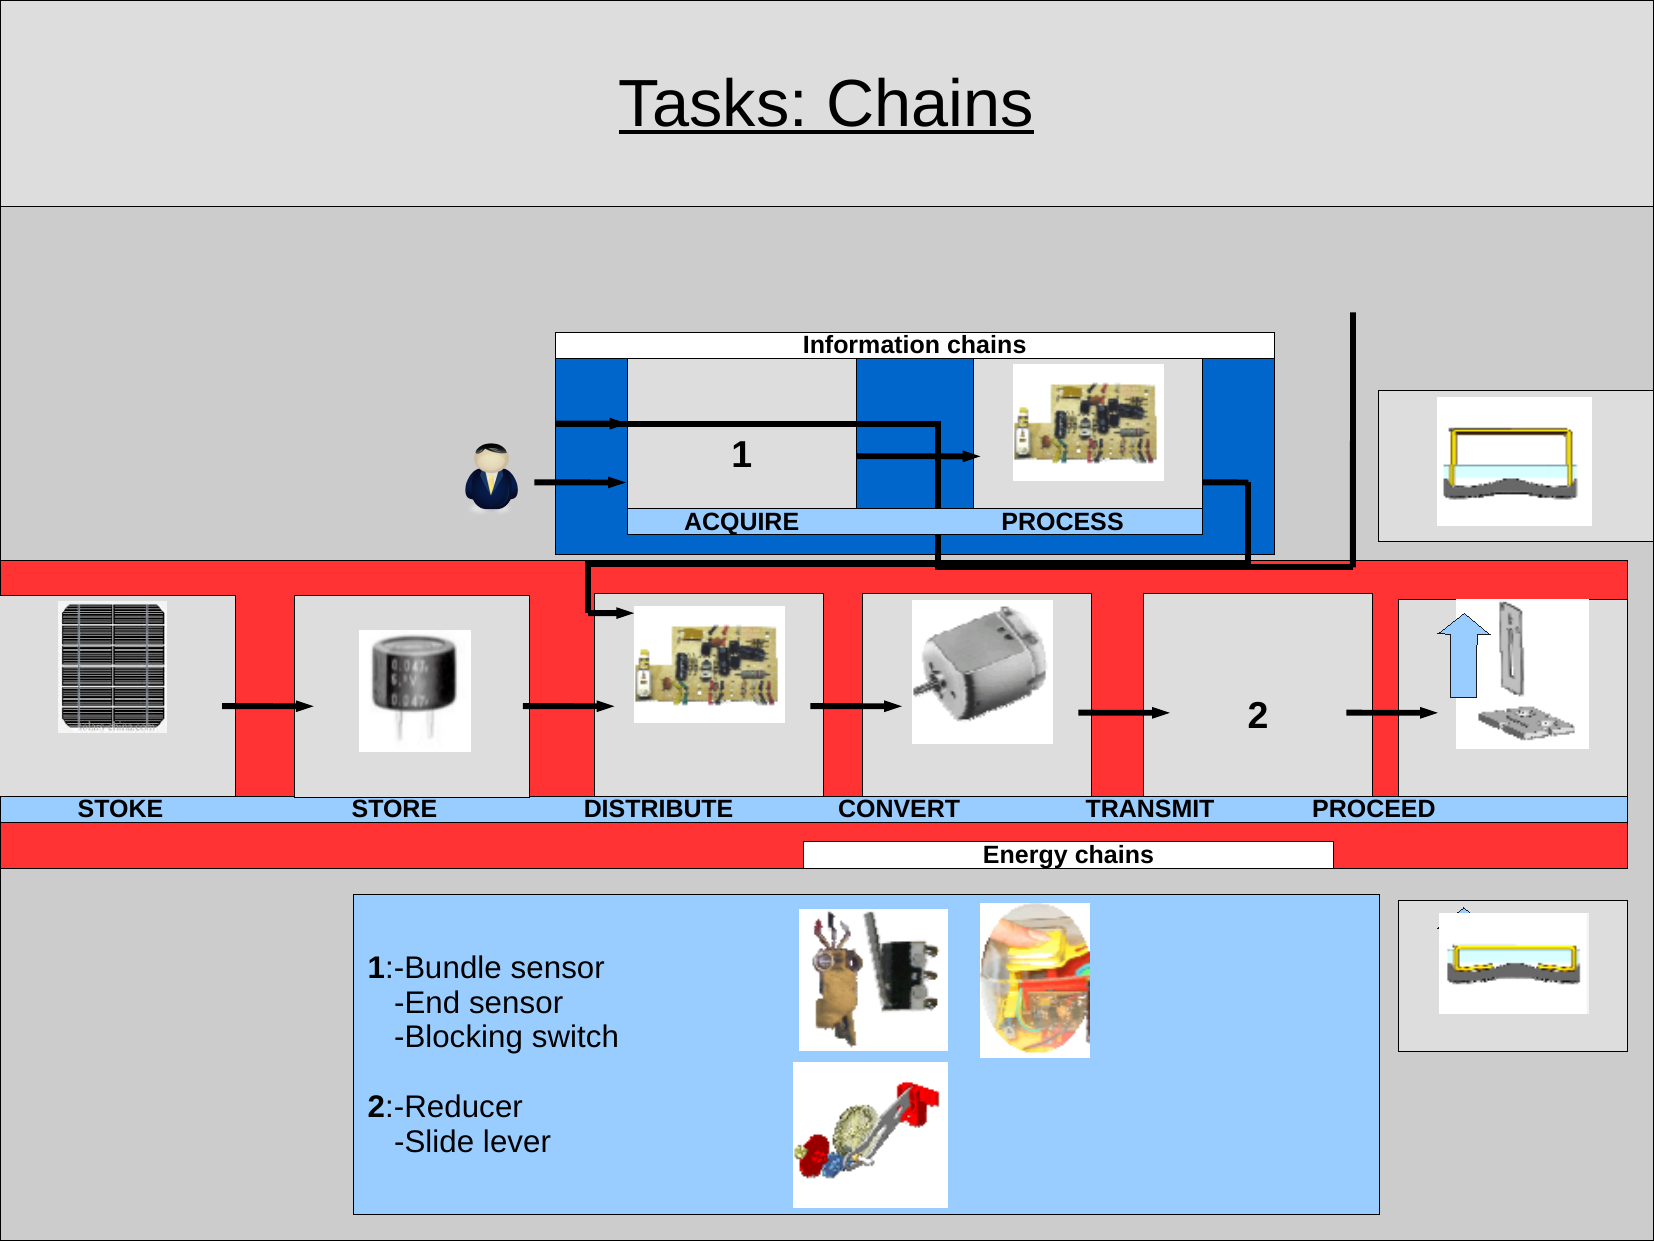

Tasks: Chains
#
Information chains
1
 ACQUIRE PROCESS
2
 STOKE STORE DISTRIBUTE CONVERT TRANSMIT PROCEED
Energy chains
1:-Bundle sensor
 -End sensor
 -Blocking switch
2:-Reducer
 -Slide lever